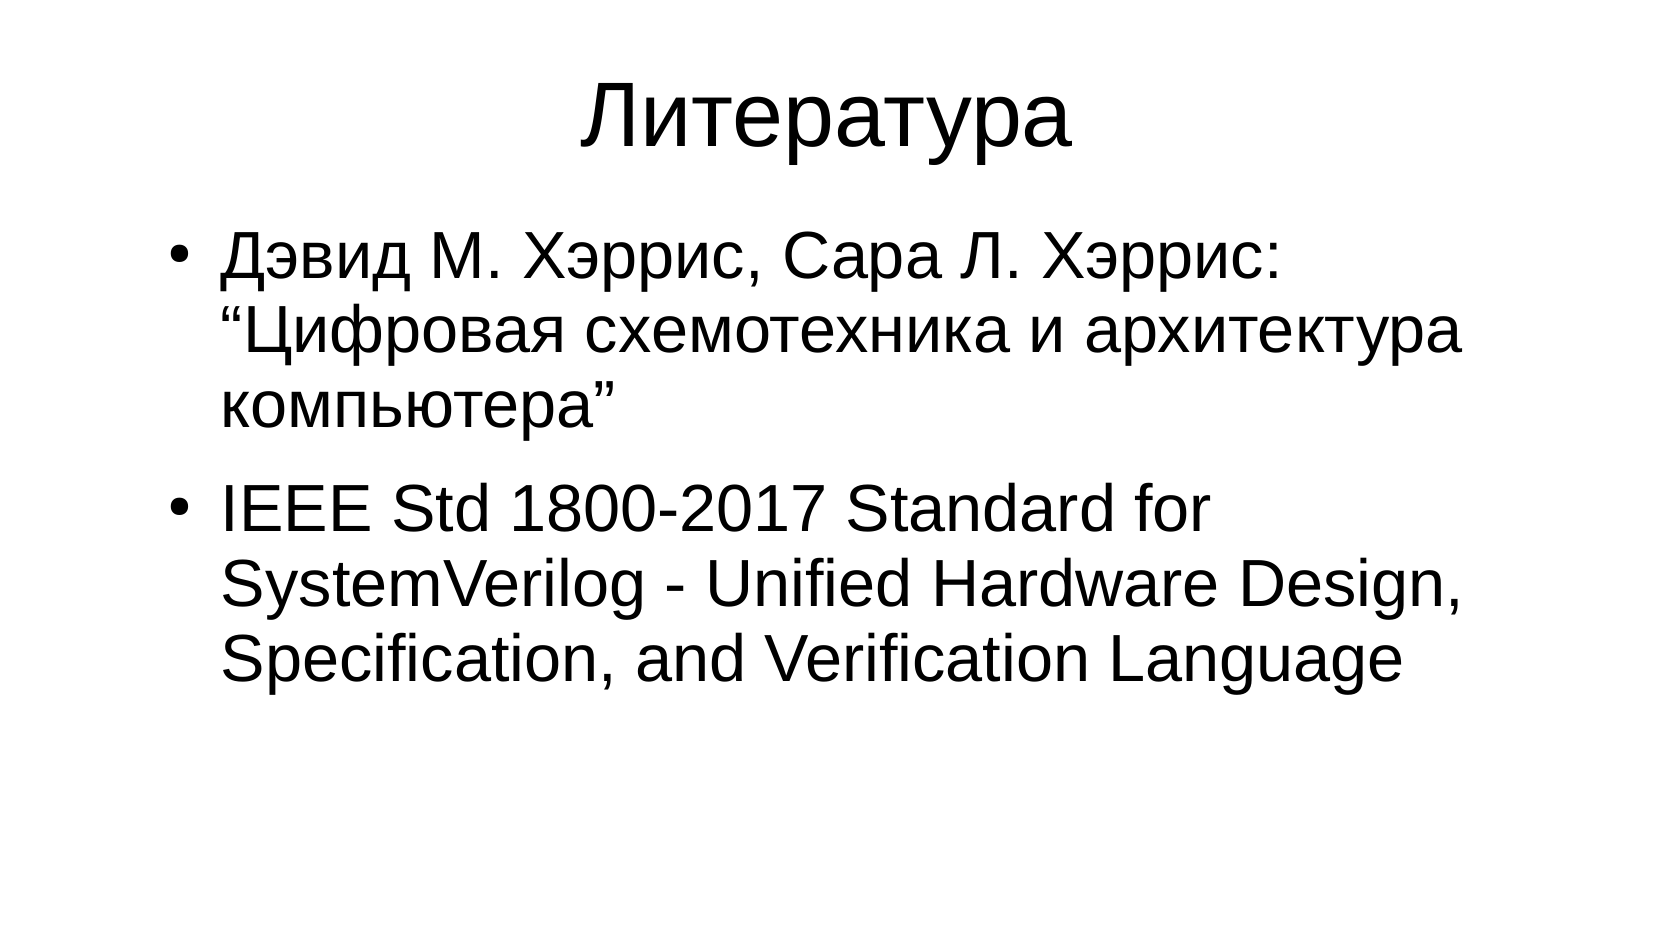

# Литература
Дэвид М. Хэррис, Сара Л. Хэррис: “Цифровая схемотехника и архитектура компьютера”
IEEE Std 1800-2017 Standard for SystemVerilog - Unified Hardware Design, Specification, and Verification Language